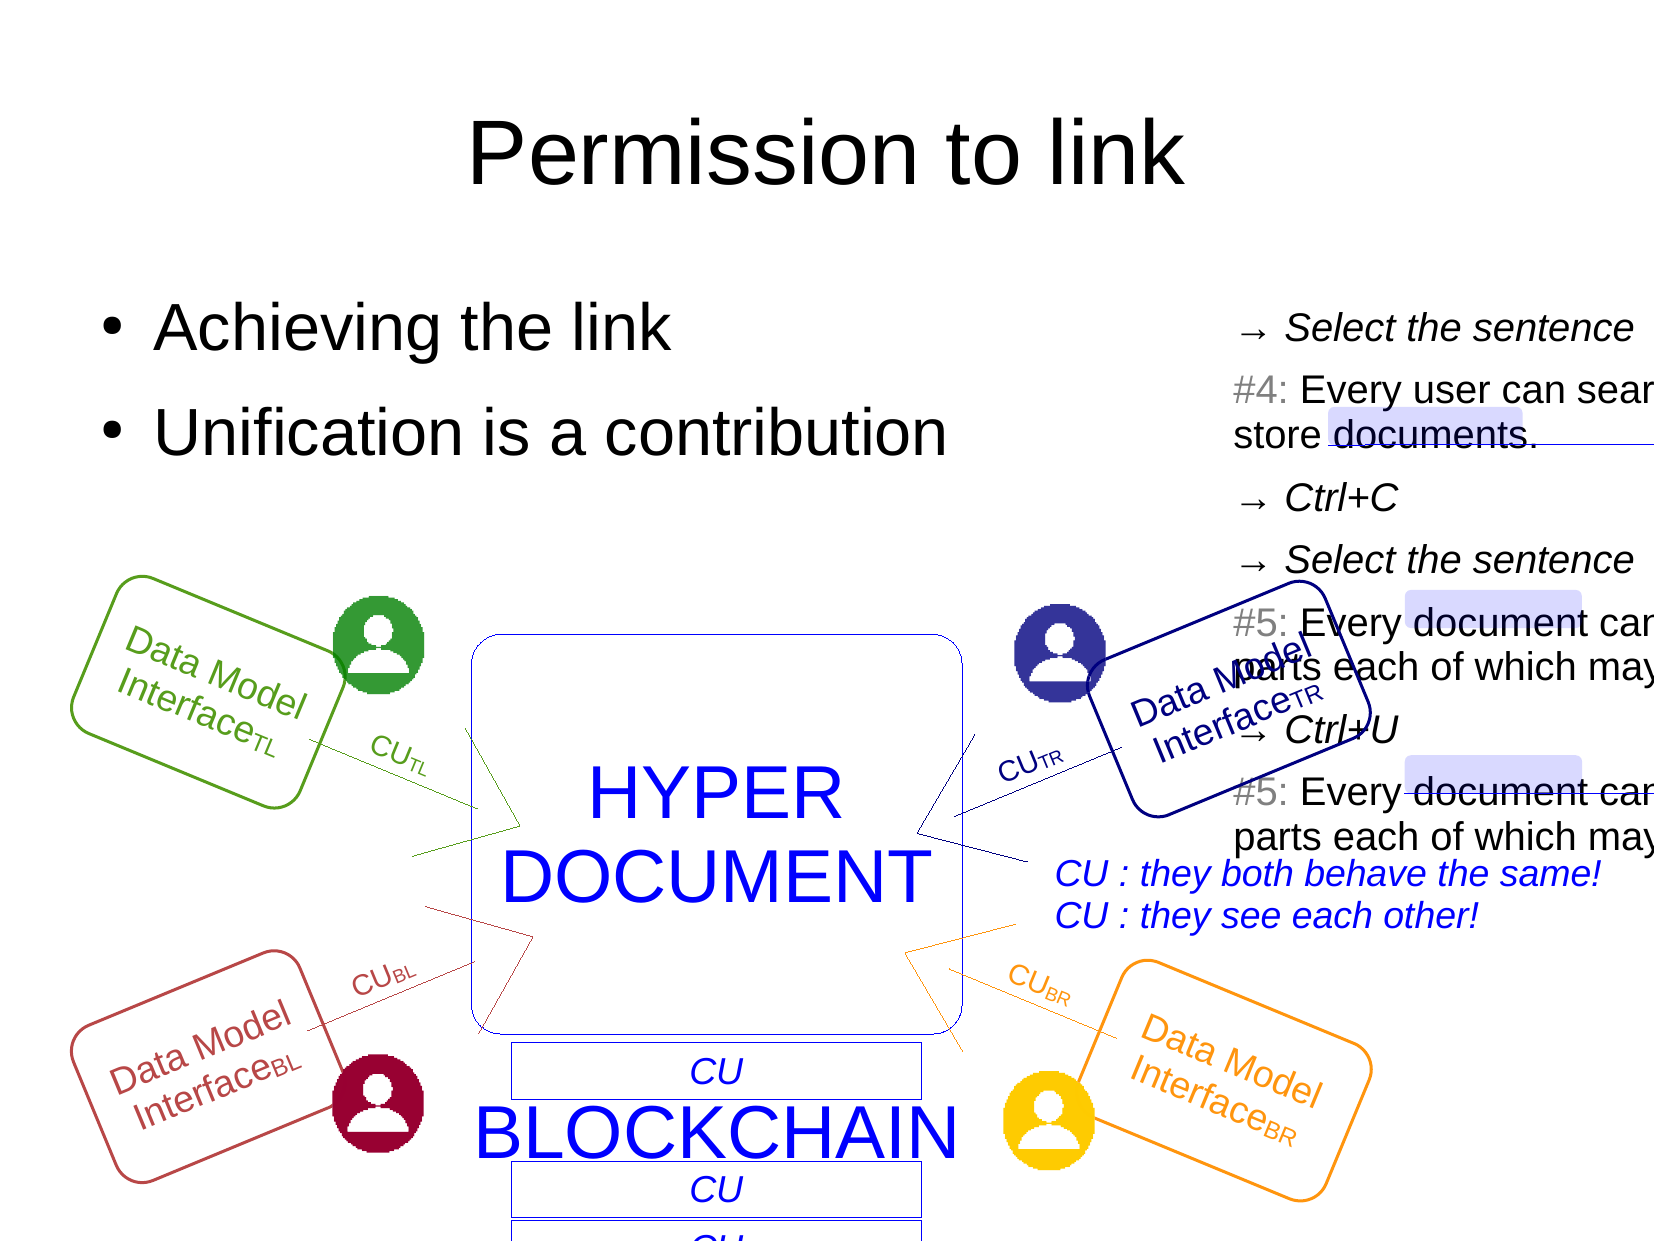

# Permission to link
Achieving the link
Unification is a contribution
→ Select the sentence
#4: Every user can search, retrieve, create and store documents.
→ Ctrl+C
→ Select the sentence
#5: Every document can consist of any number of parts each of which may be of any data type.
→ Ctrl+U
#5: Every document can consist of any number of parts each of which may be of any data type.
Data Model
InterfaceTL
Data Model
InterfaceTR
HYPER
DOCUMENT
CUTL
CUTR
CU : they both behave the same!
CU : they see each other!
CUBL
CUBR
Data Model
InterfaceBL
Data Model
InterfaceBR
CU
BLOCKCHAIN
CU
CU
CU
CU